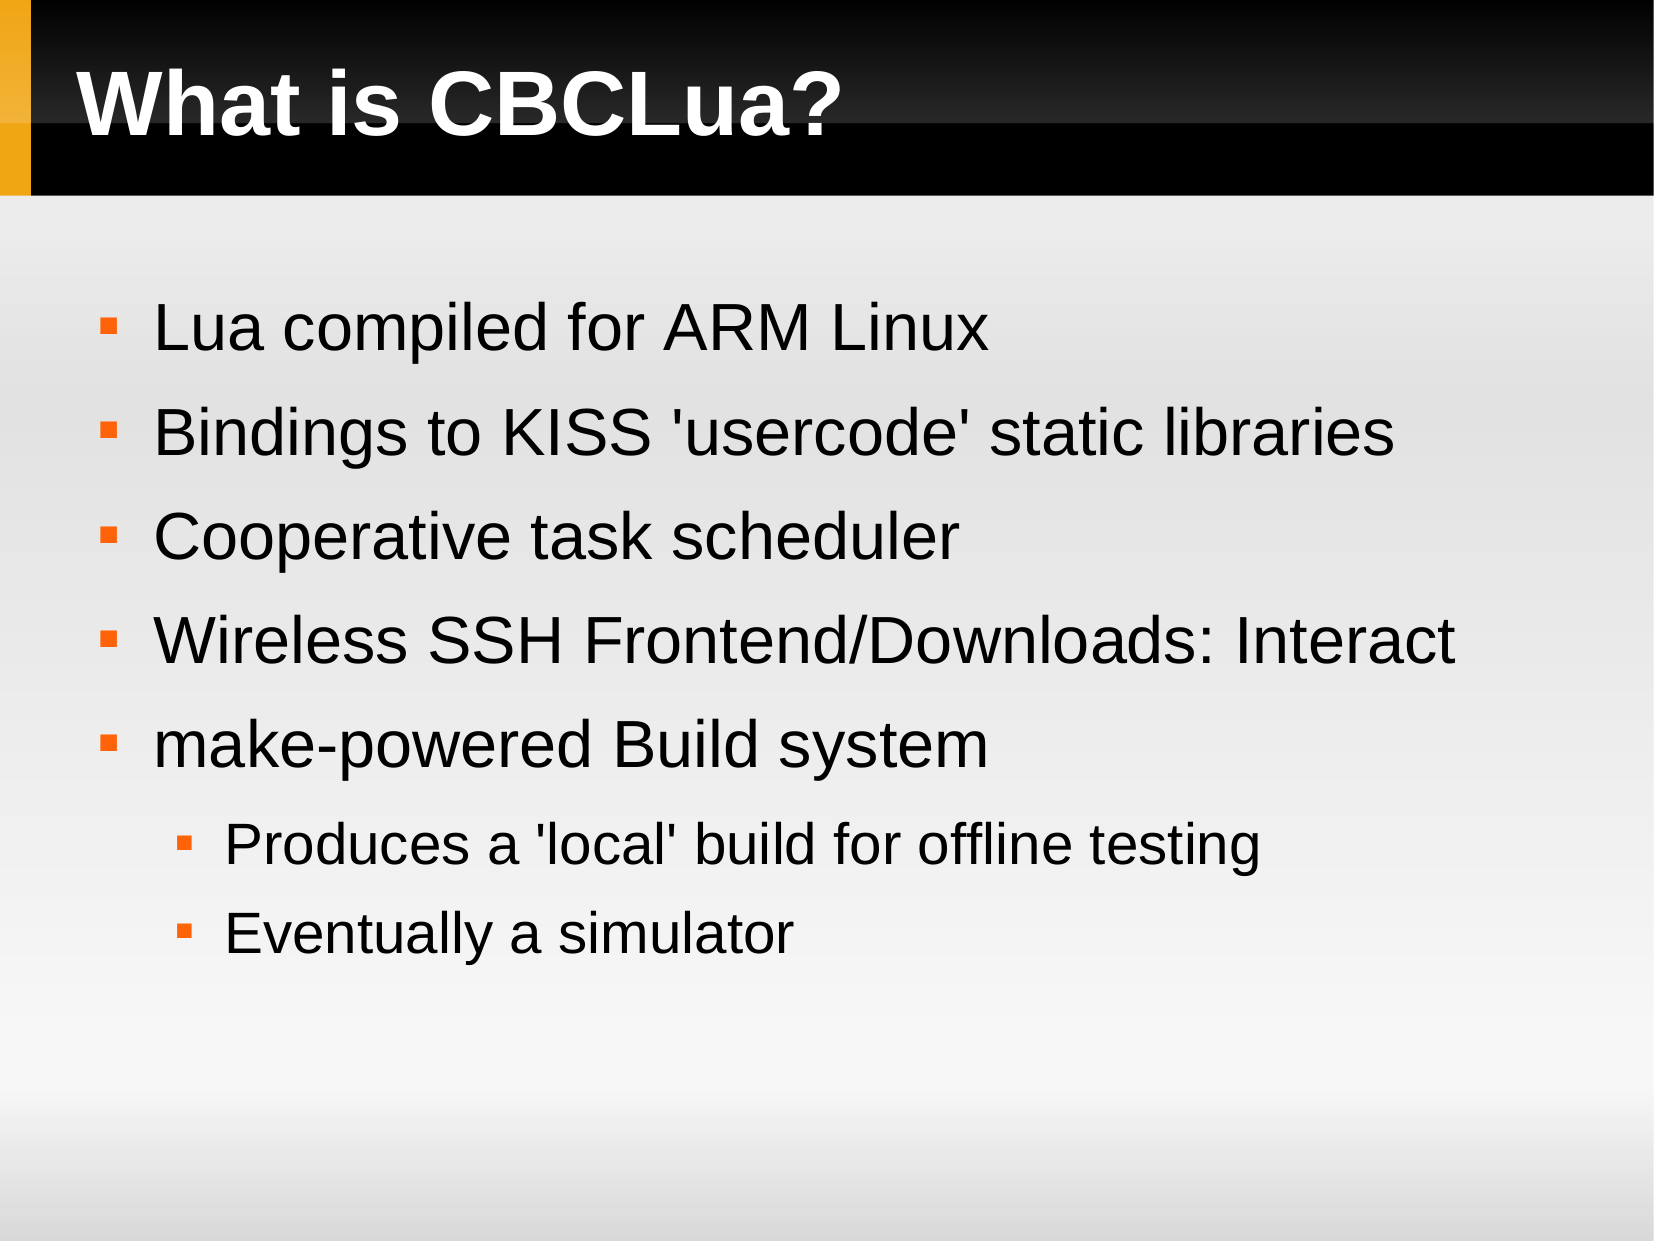

# What is CBCLua?
Lua compiled for ARM Linux
Bindings to KISS 'usercode' static libraries
Cooperative task scheduler
Wireless SSH Frontend/Downloads: Interact
make-powered Build system
Produces a 'local' build for offline testing
Eventually a simulator